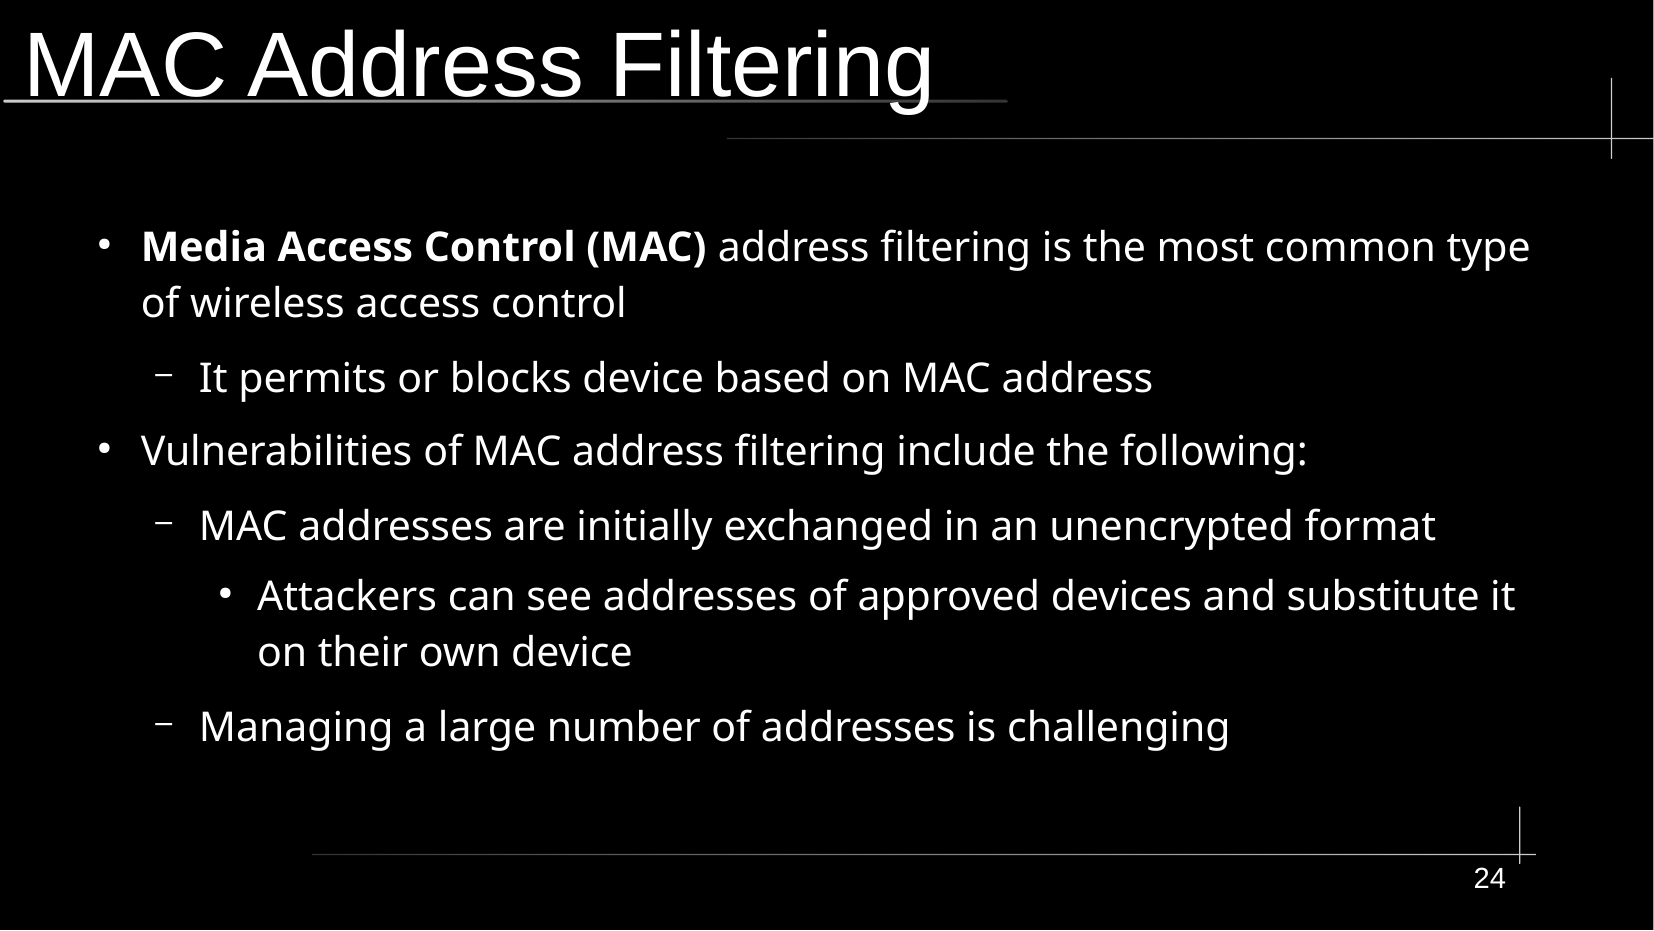

# MAC Address Filtering
Media Access Control (MAC) address filtering is the most common type of wireless access control
It permits or blocks device based on MAC address
Vulnerabilities of MAC address filtering include the following:
MAC addresses are initially exchanged in an unencrypted format
Attackers can see addresses of approved devices and substitute it on their own device
Managing a large number of addresses is challenging
24